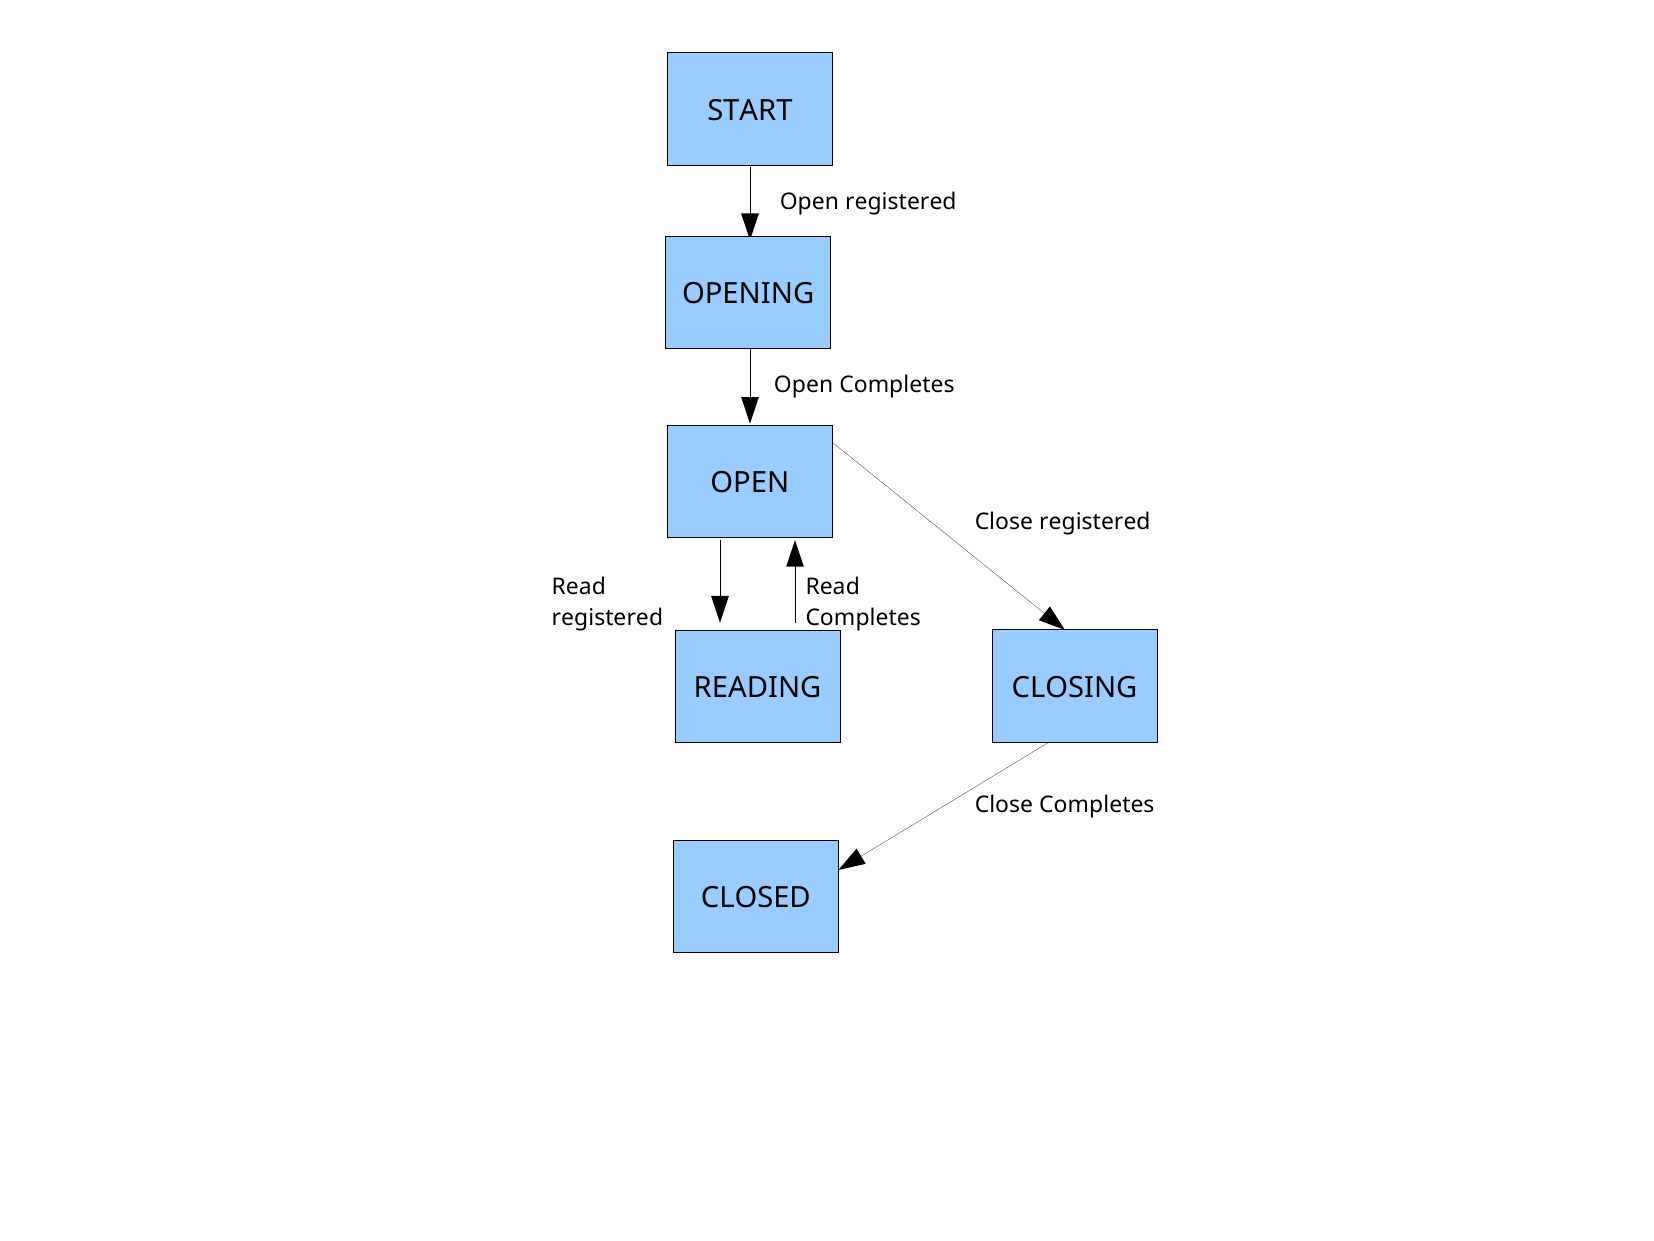

START
Open registered
OPENING
Open Completes
OPEN
Close registered
Read registered
Read Completes
CLOSING
READING
Close Completes
CLOSED